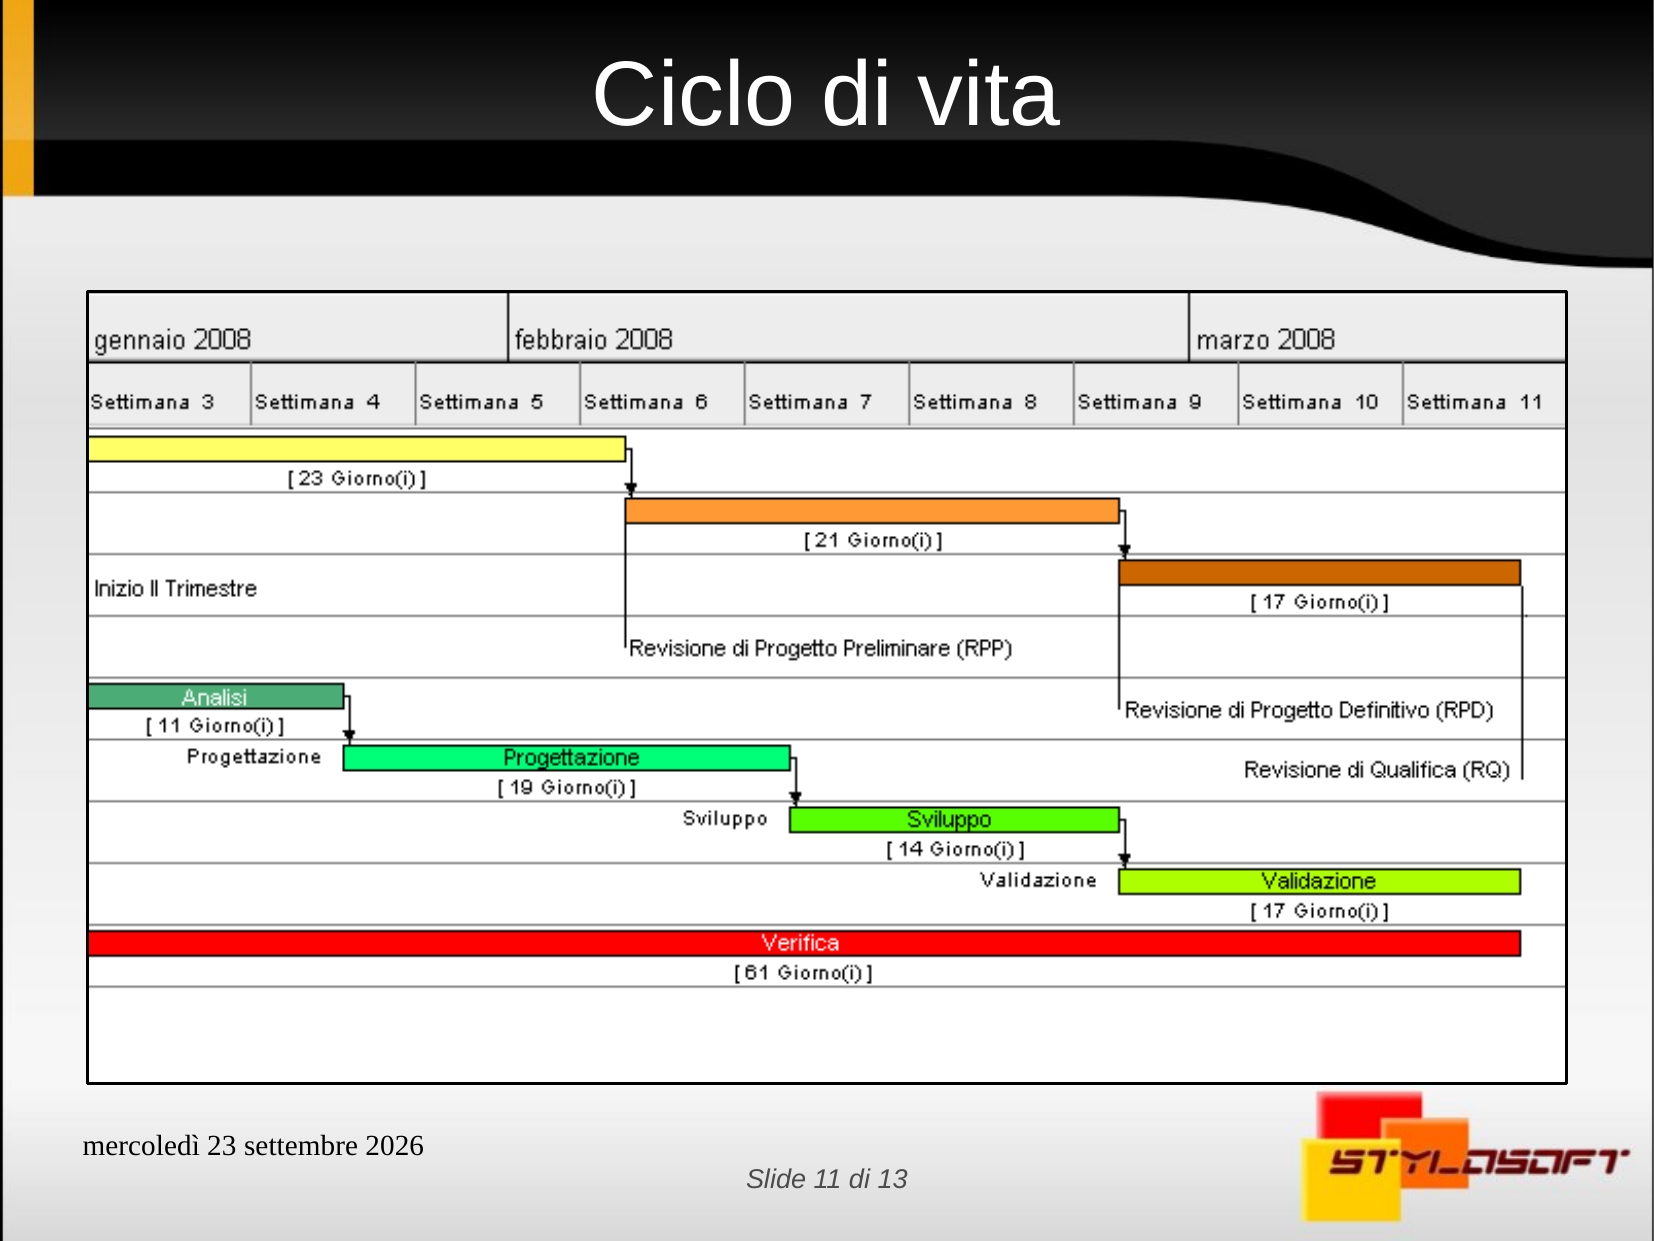

# Ciclo di vita
Slide di 13